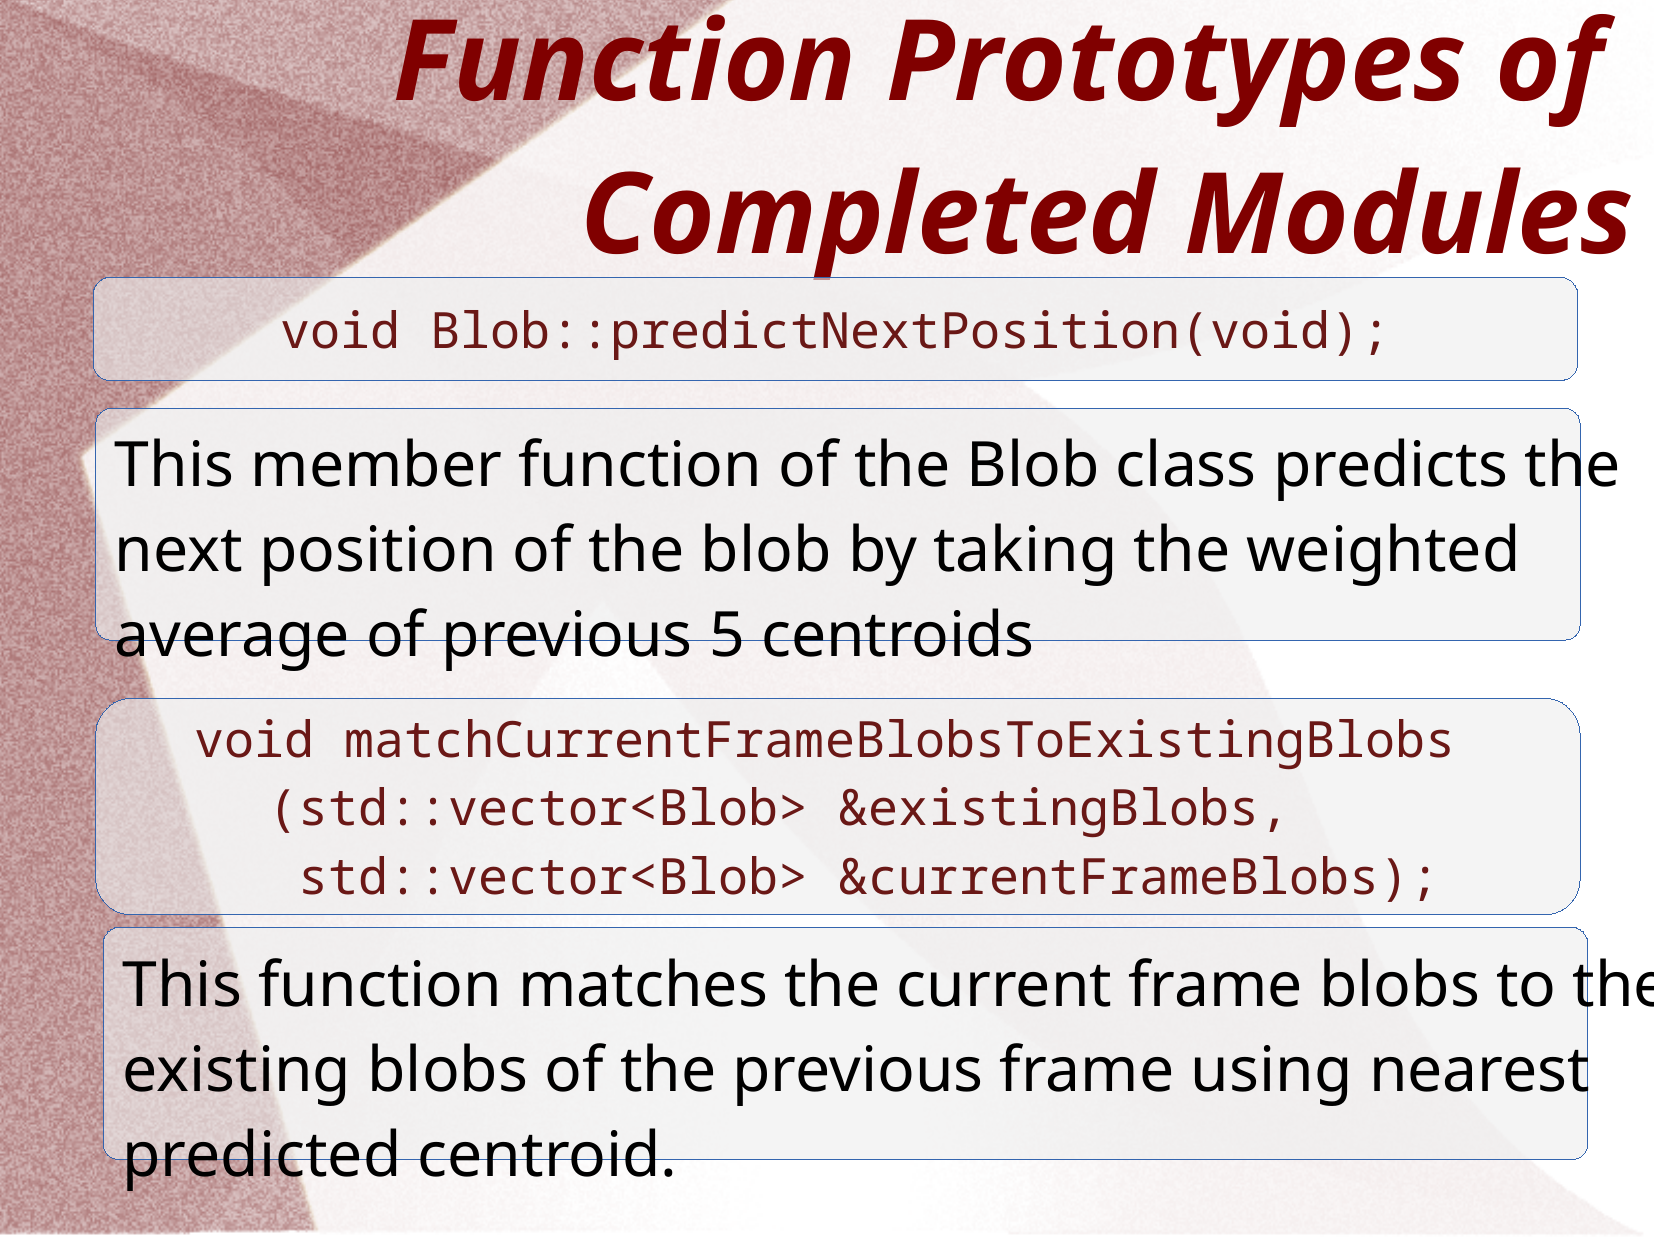

# Function Prototypes of Completed Modules
void Blob::predictNextPosition(void);
This member function of the Blob class predicts the
next position of the blob by taking the weighted
average of previous 5 centroids
	void matchCurrentFrameBlobsToExistingBlobs
		(std::vector<Blob> &existingBlobs,
		 std::vector<Blob> &currentFrameBlobs);
This function matches the current frame blobs to the
existing blobs of the previous frame using nearest
predicted centroid.